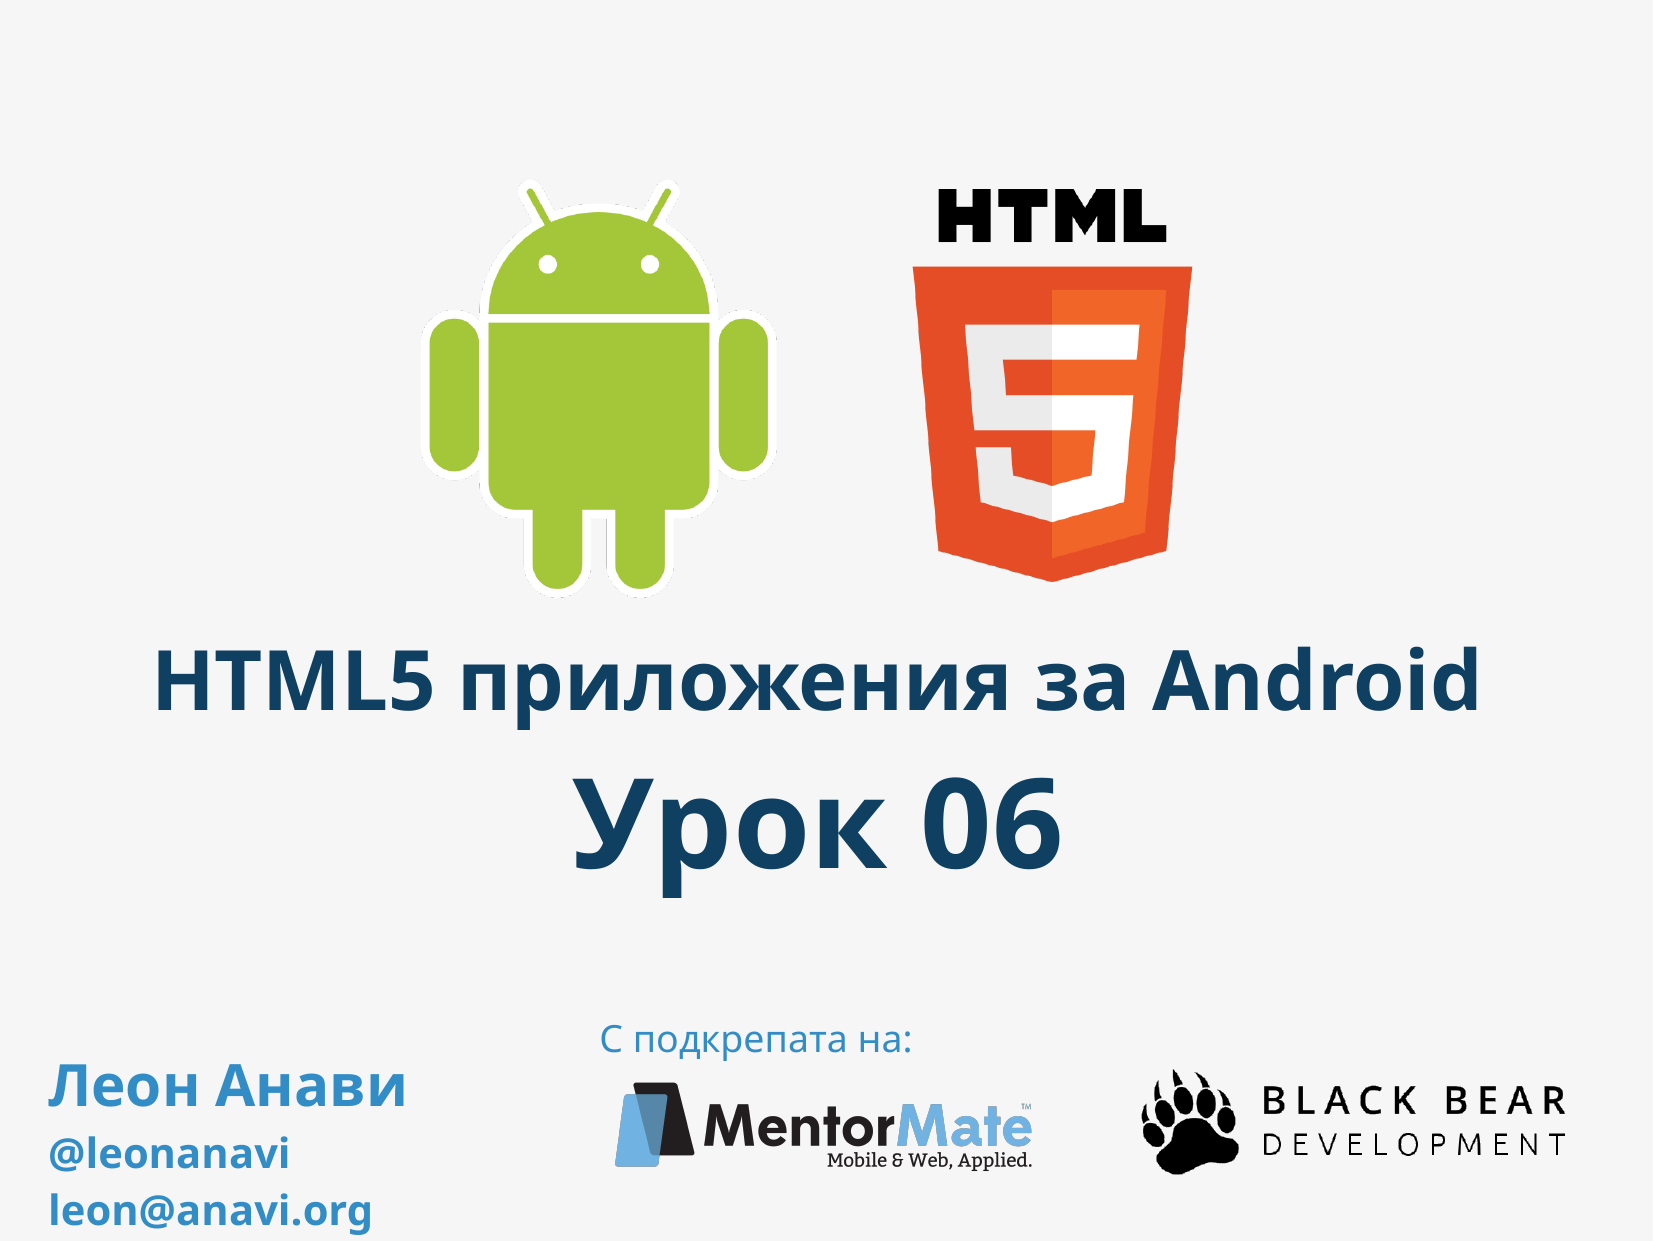

# HTML5 приложения за Android Урок 06
С подкрепата на:
Леон Анави
@leonanavi
leon@anavi.org